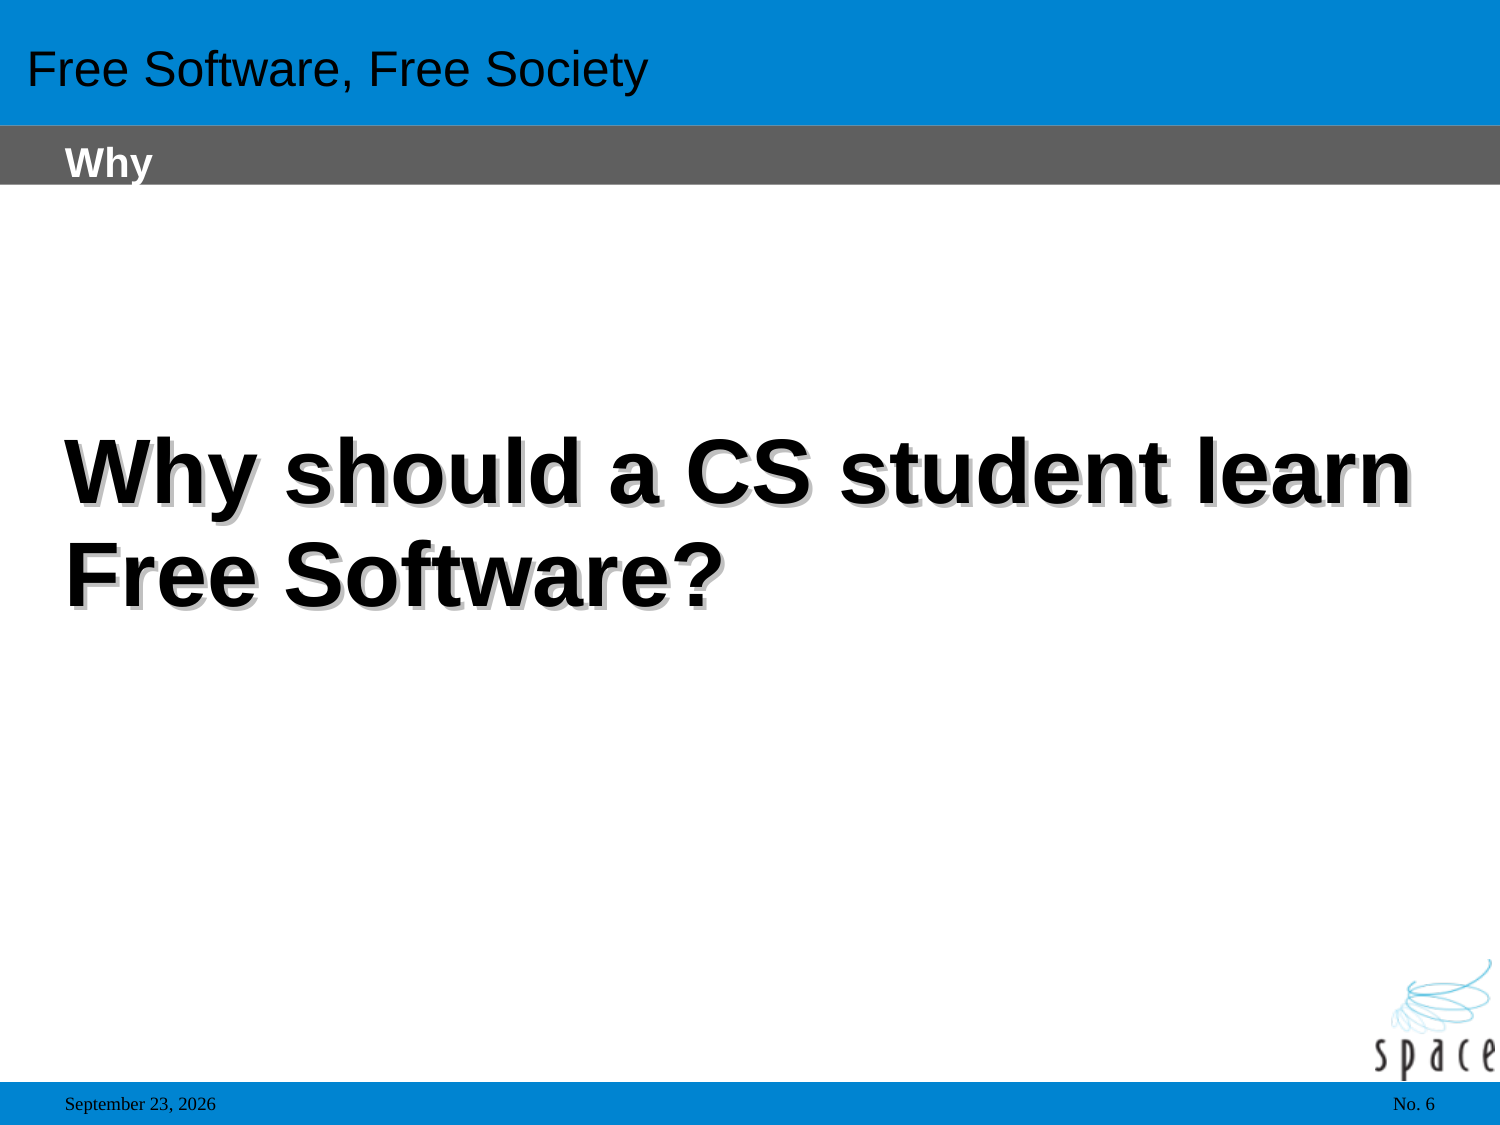

# Why
Why should a CS student learn Free Software?
6